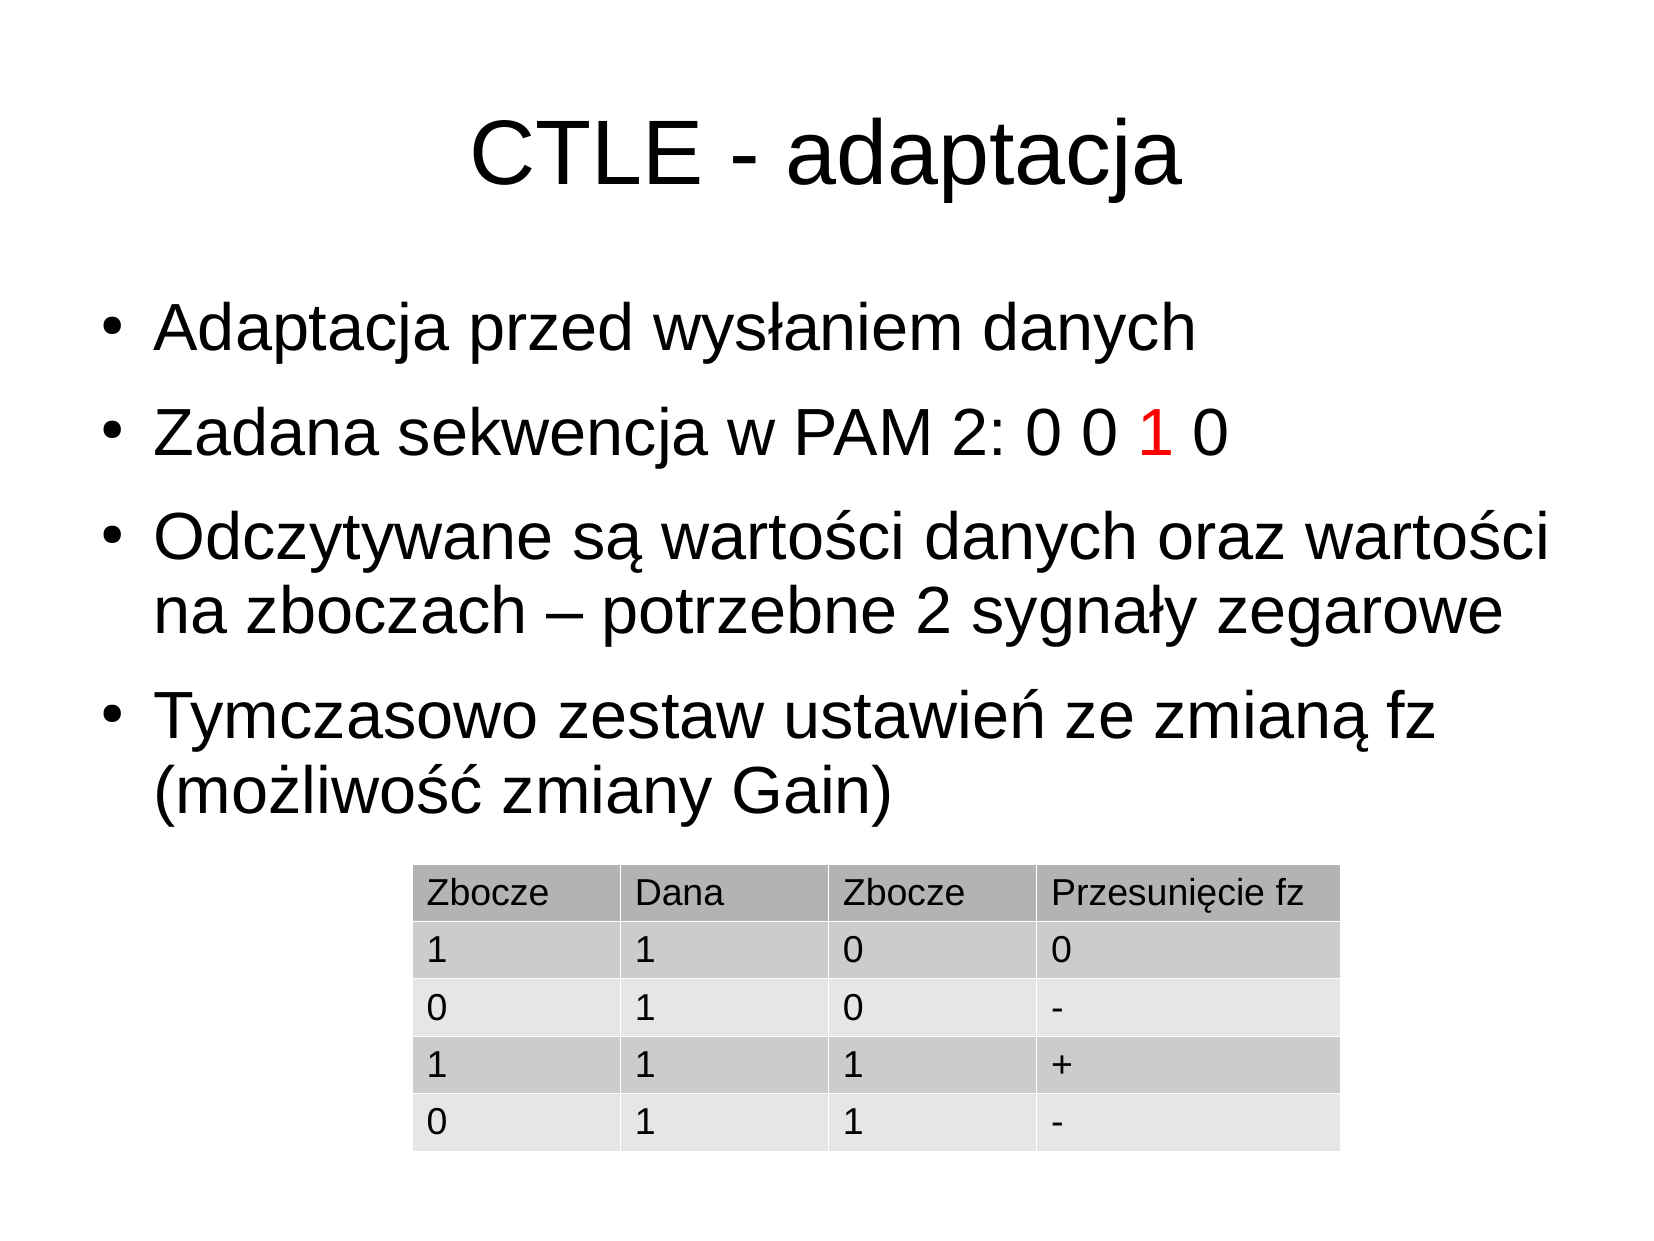

# CTLE - adaptacja
Adaptacja przed wysłaniem danych
Zadana sekwencja w PAM 2: 0 0 1 0
Odczytywane są wartości danych oraz wartości na zboczach – potrzebne 2 sygnały zegarowe
Tymczasowo zestaw ustawień ze zmianą fz (możliwość zmiany Gain)
| Zbocze | Dana | Zbocze | Przesunięcie fz |
| --- | --- | --- | --- |
| 1 | 1 | 0 | 0 |
| 0 | 1 | 0 | - |
| 1 | 1 | 1 | + |
| 0 | 1 | 1 | - |